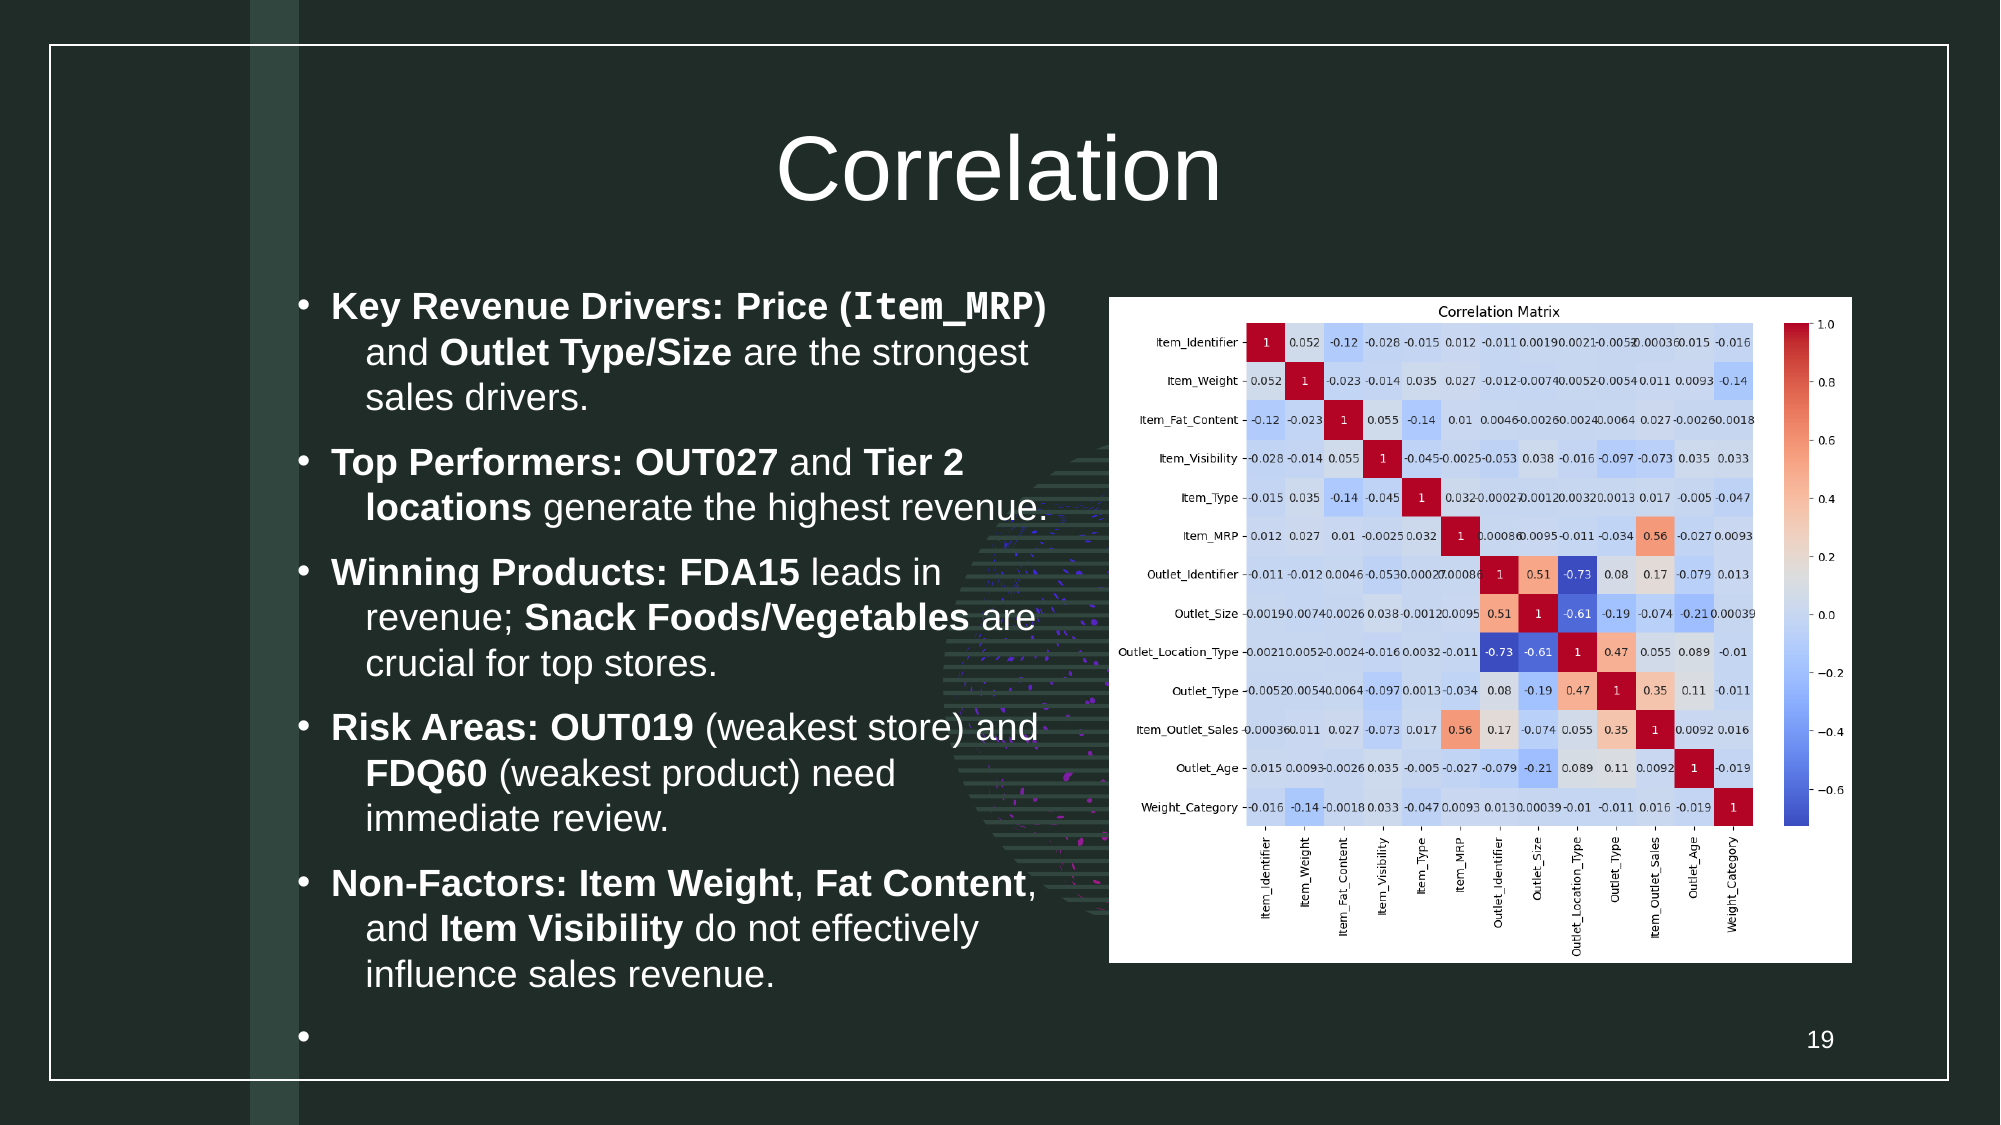

# Correlation
Key Revenue Drivers: Price (Item_MRP) and Outlet Type/Size are the strongest sales drivers.
Top Performers: OUT027 and Tier 2 locations generate the highest revenue.
Winning Products: FDA15 leads in revenue; Snack Foods/Vegetables are crucial for top stores.
Risk Areas: OUT019 (weakest store) and FDQ60 (weakest product) need immediate review.
Non-Factors: Item Weight, Fat Content, and Item Visibility do not effectively influence sales revenue.